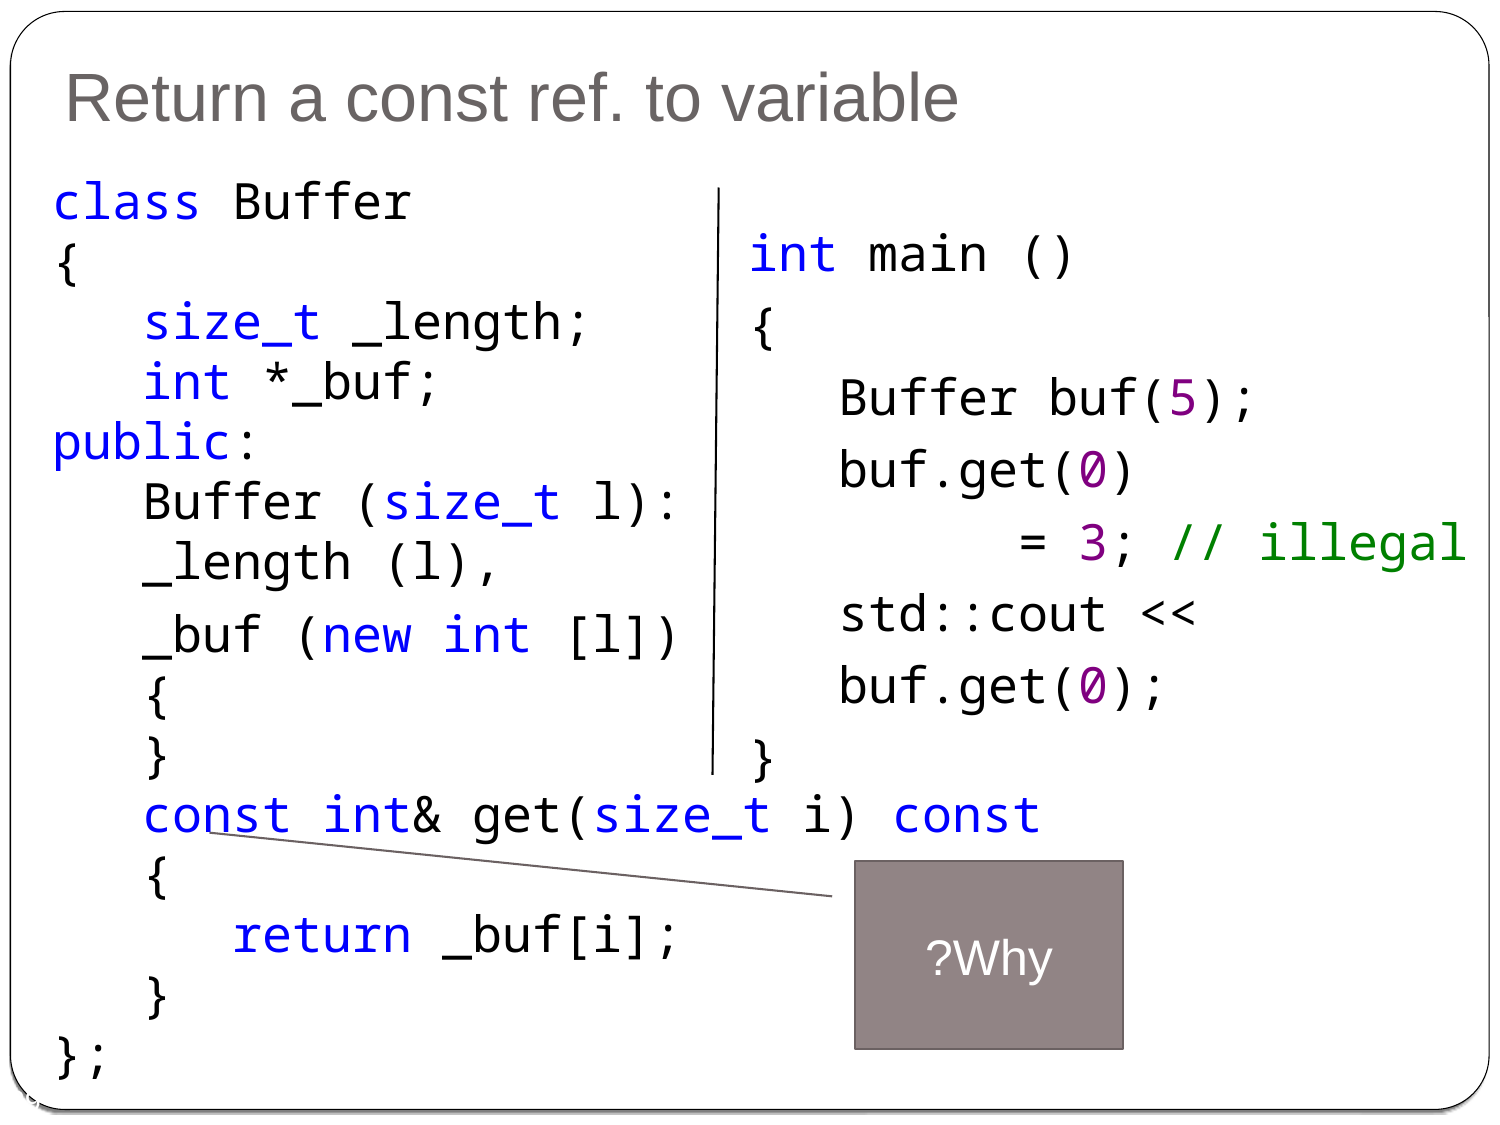

# Return a const ref. to variable
class Buffer
{
   size_t _length;
   int *_buf;
public:
   Buffer (size_t l):
   _length (l),
 _buf (new int [l])
   {
   }
   const int& get(size_t i) const
   {
      return _buf[i];
   }
};
int main ()
{
   Buffer buf(5);
   buf.get(0)
 = 3; // illegal
 std::cout <<
 buf.get(0);
}
Why?